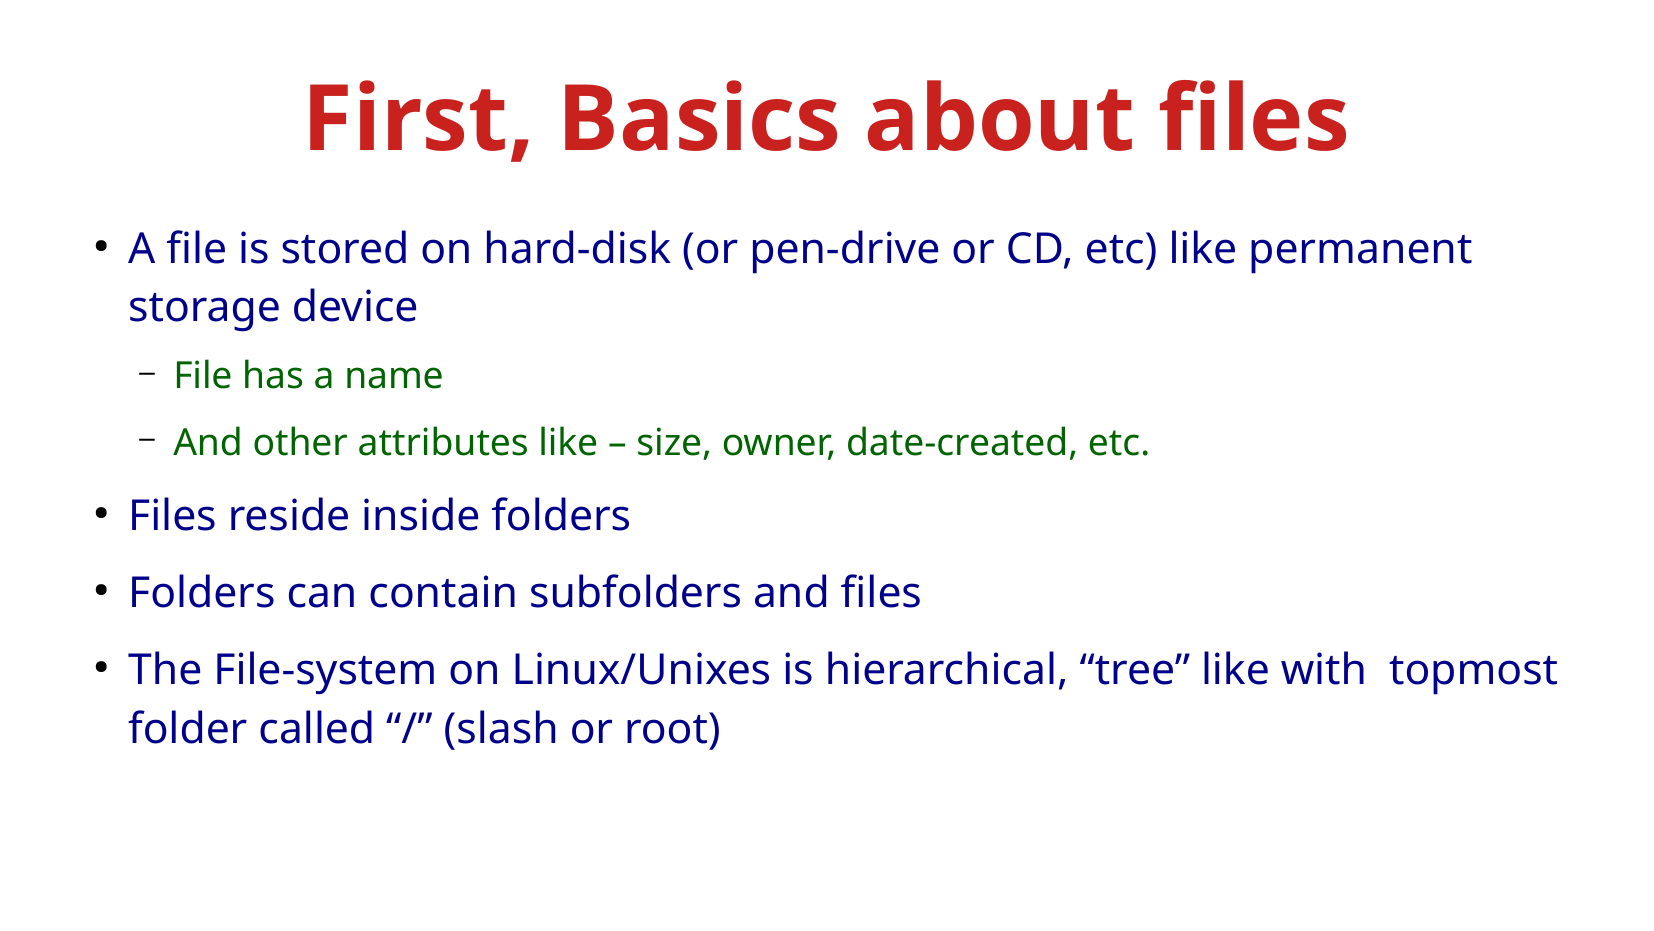

# First, Basics about files
A file is stored on hard-disk (or pen-drive or CD, etc) like permanent storage device
File has a name
And other attributes like – size, owner, date-created, etc.
Files reside inside folders
Folders can contain subfolders and files
The File-system on Linux/Unixes is hierarchical, “tree” like with topmost folder called “/” (slash or root)